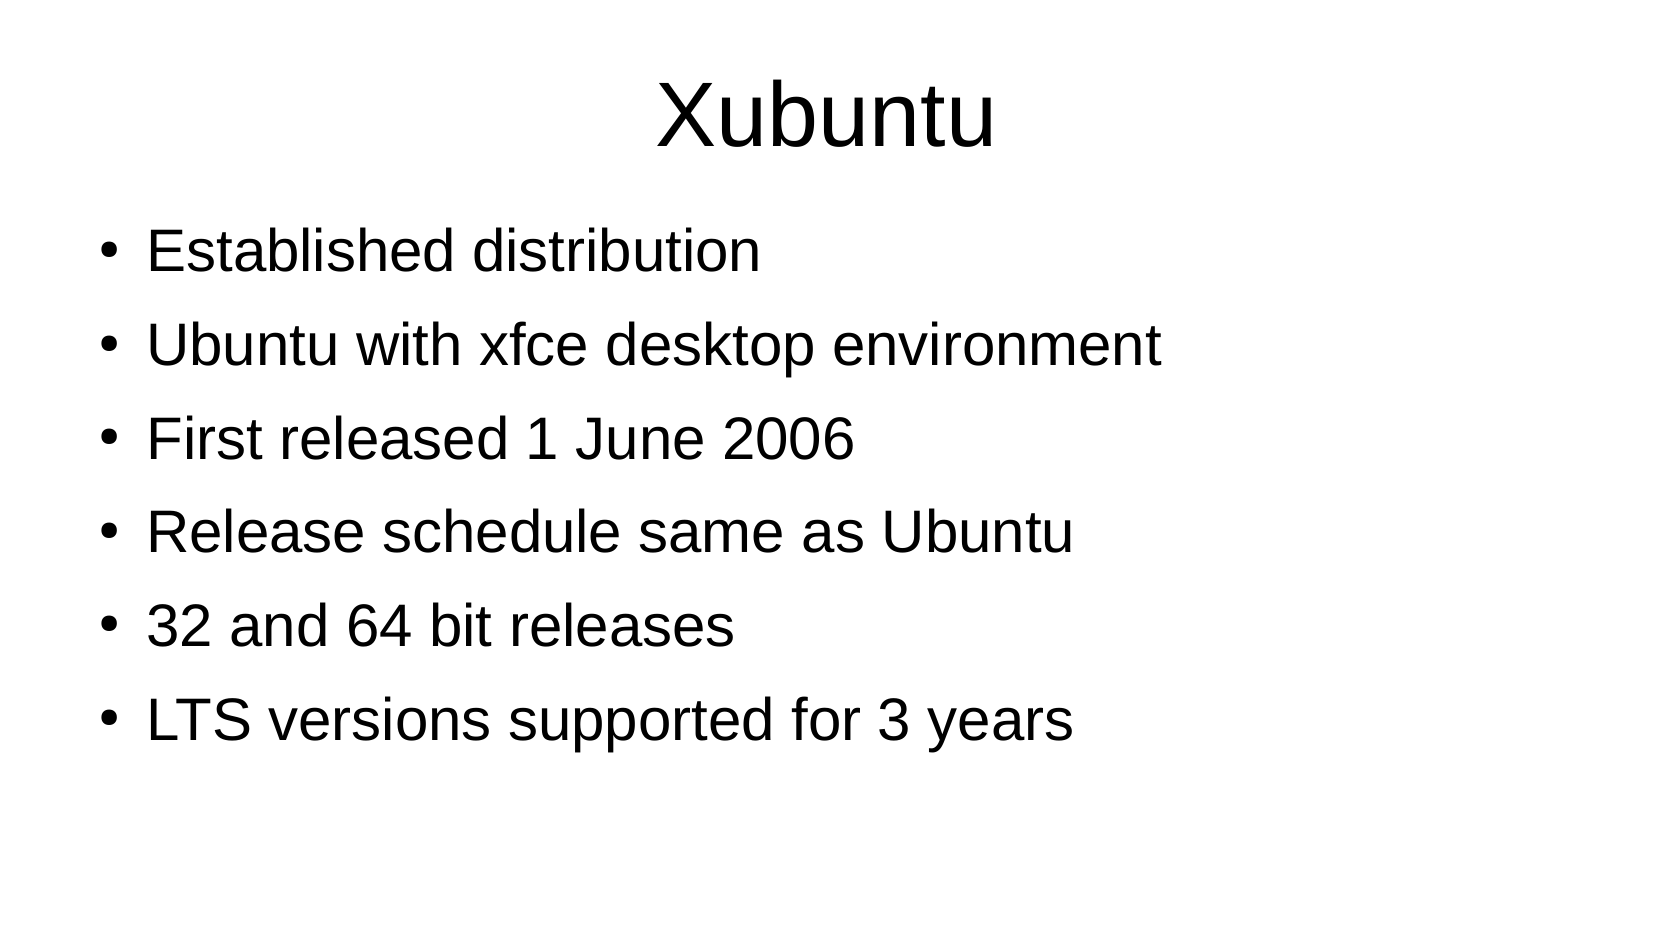

# Xubuntu
Established distribution
Ubuntu with xfce desktop environment
First released 1 June 2006
Release schedule same as Ubuntu
32 and 64 bit releases
LTS versions supported for 3 years